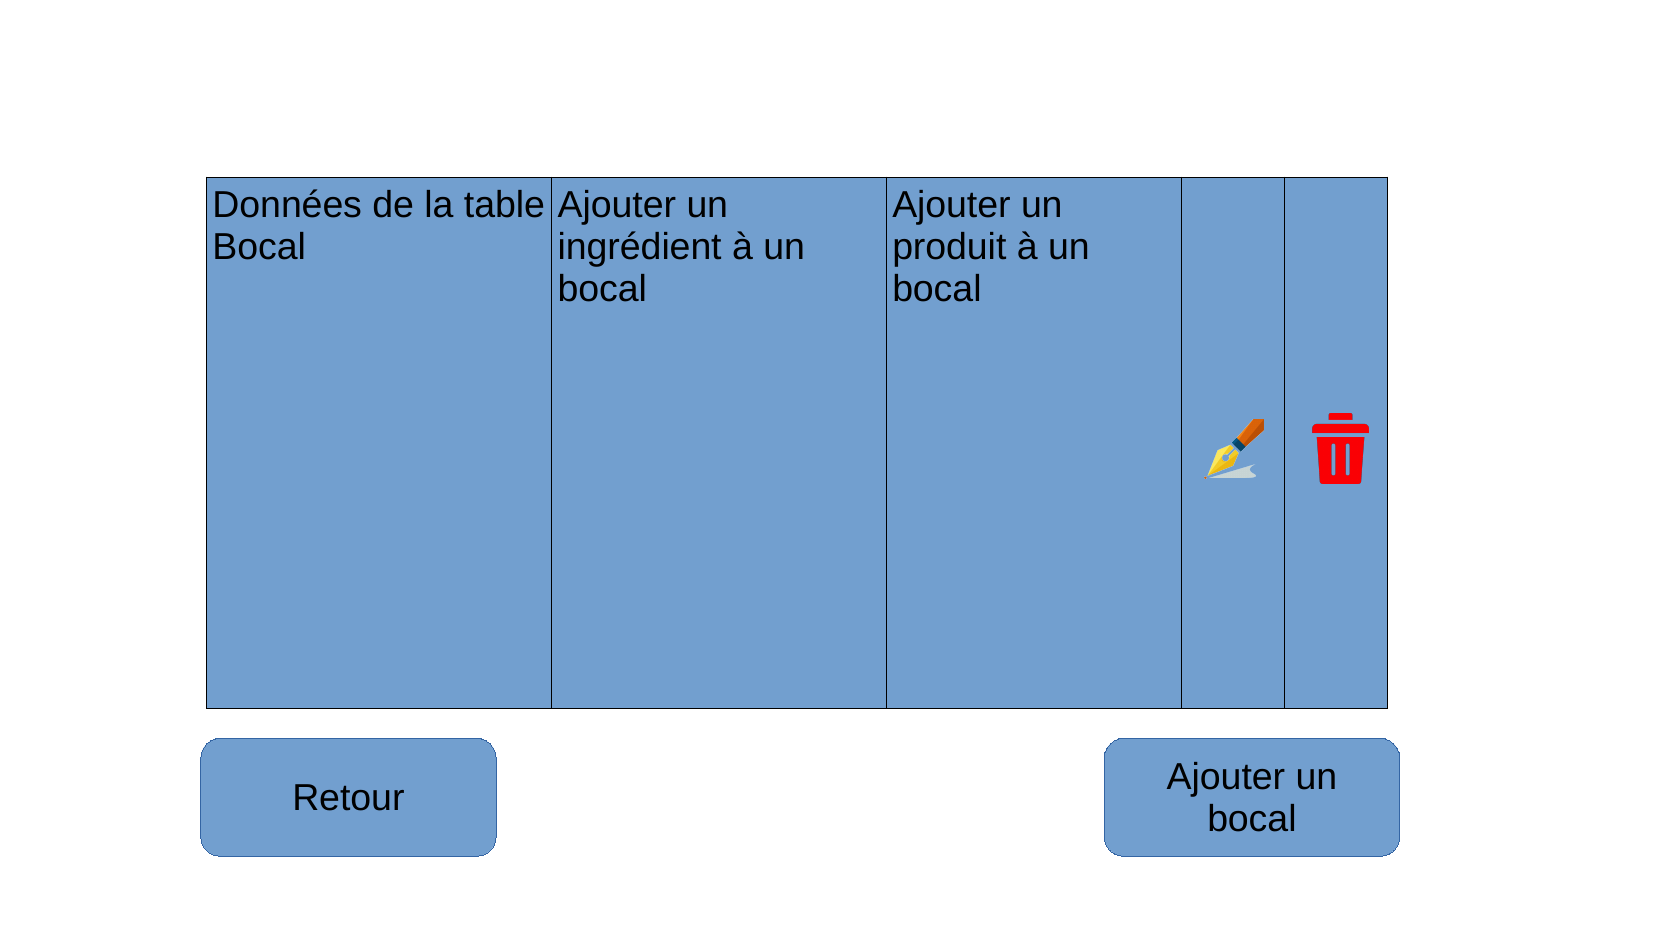

| Données de la table Bocal | Ajouter un ingrédient à un bocal | Ajouter un produit à un bocal | | |
| --- | --- | --- | --- | --- |
Ajouter un bocal
Retour